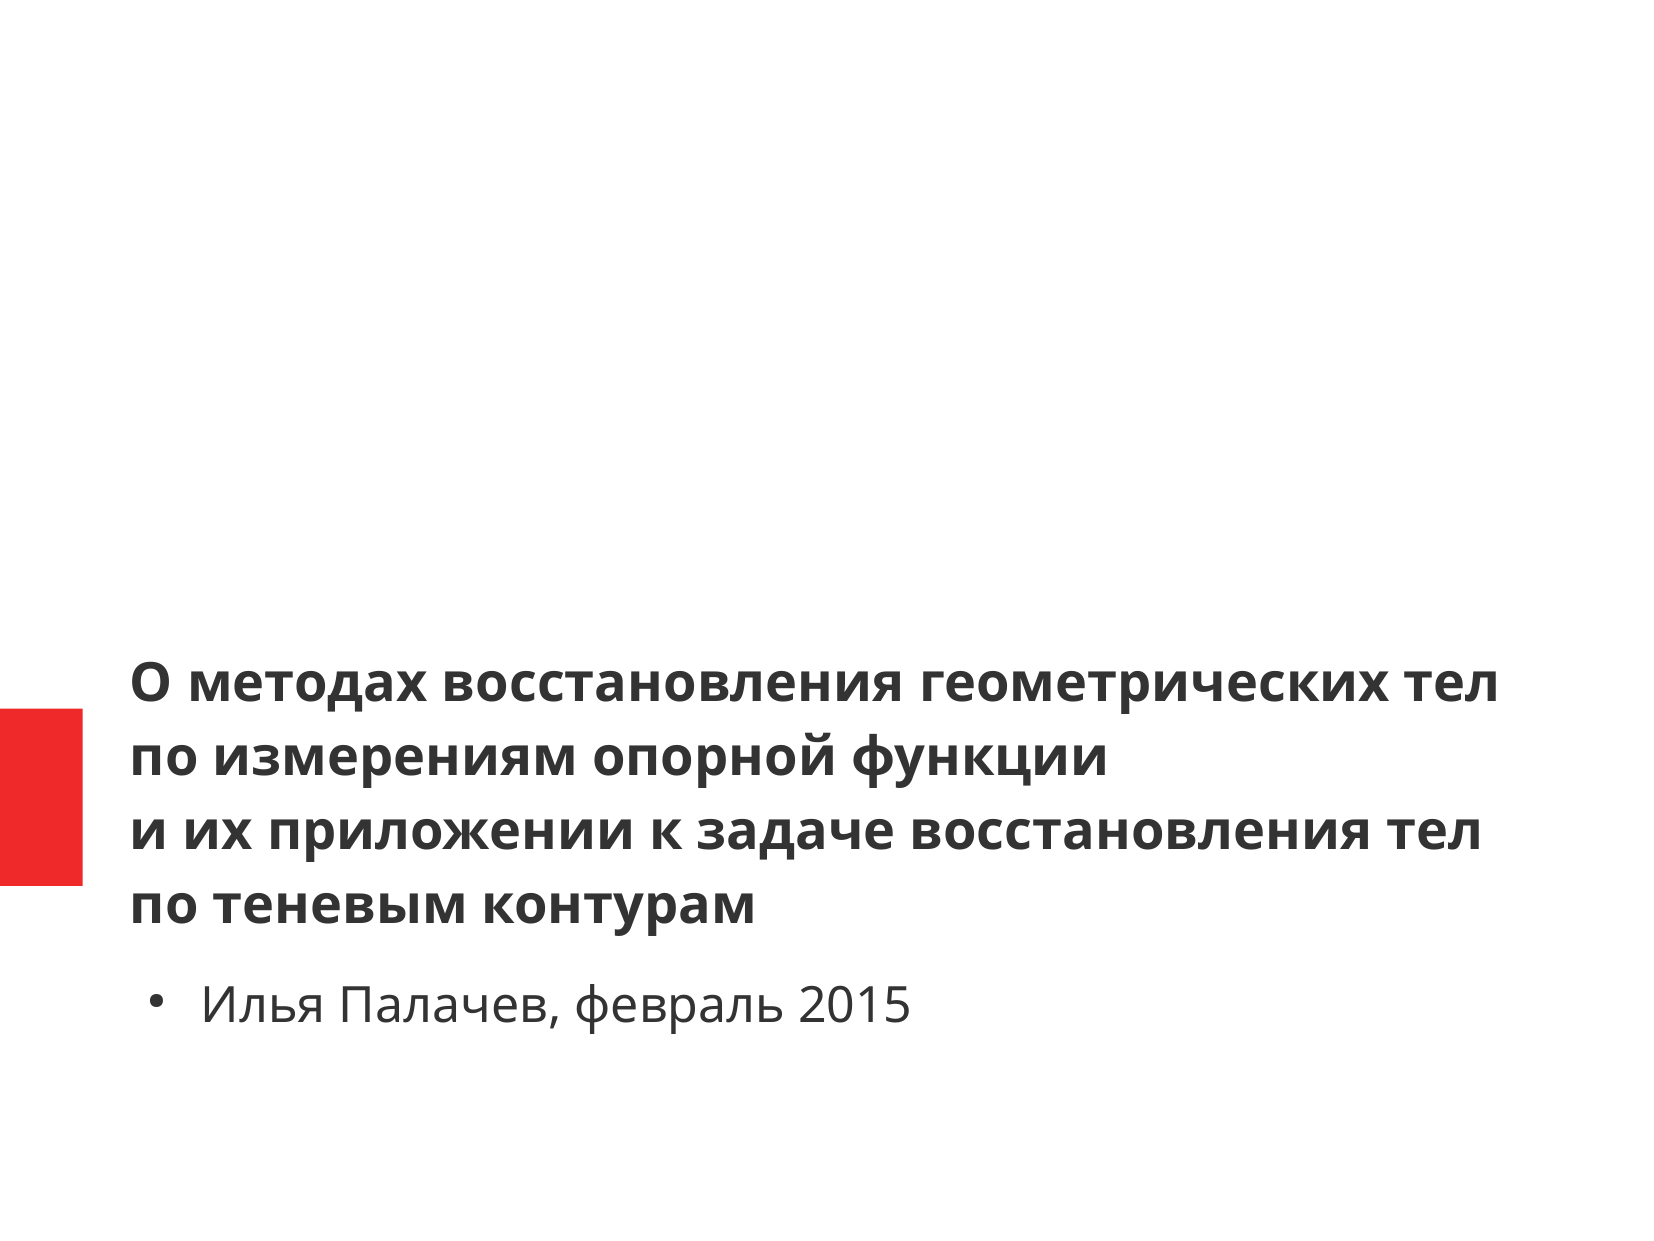

# О методах восстановления геометрических тел по измерениям опорной функции и их приложении к задаче восстановления тел по теневым контурам
Илья Палачев, февраль 2015